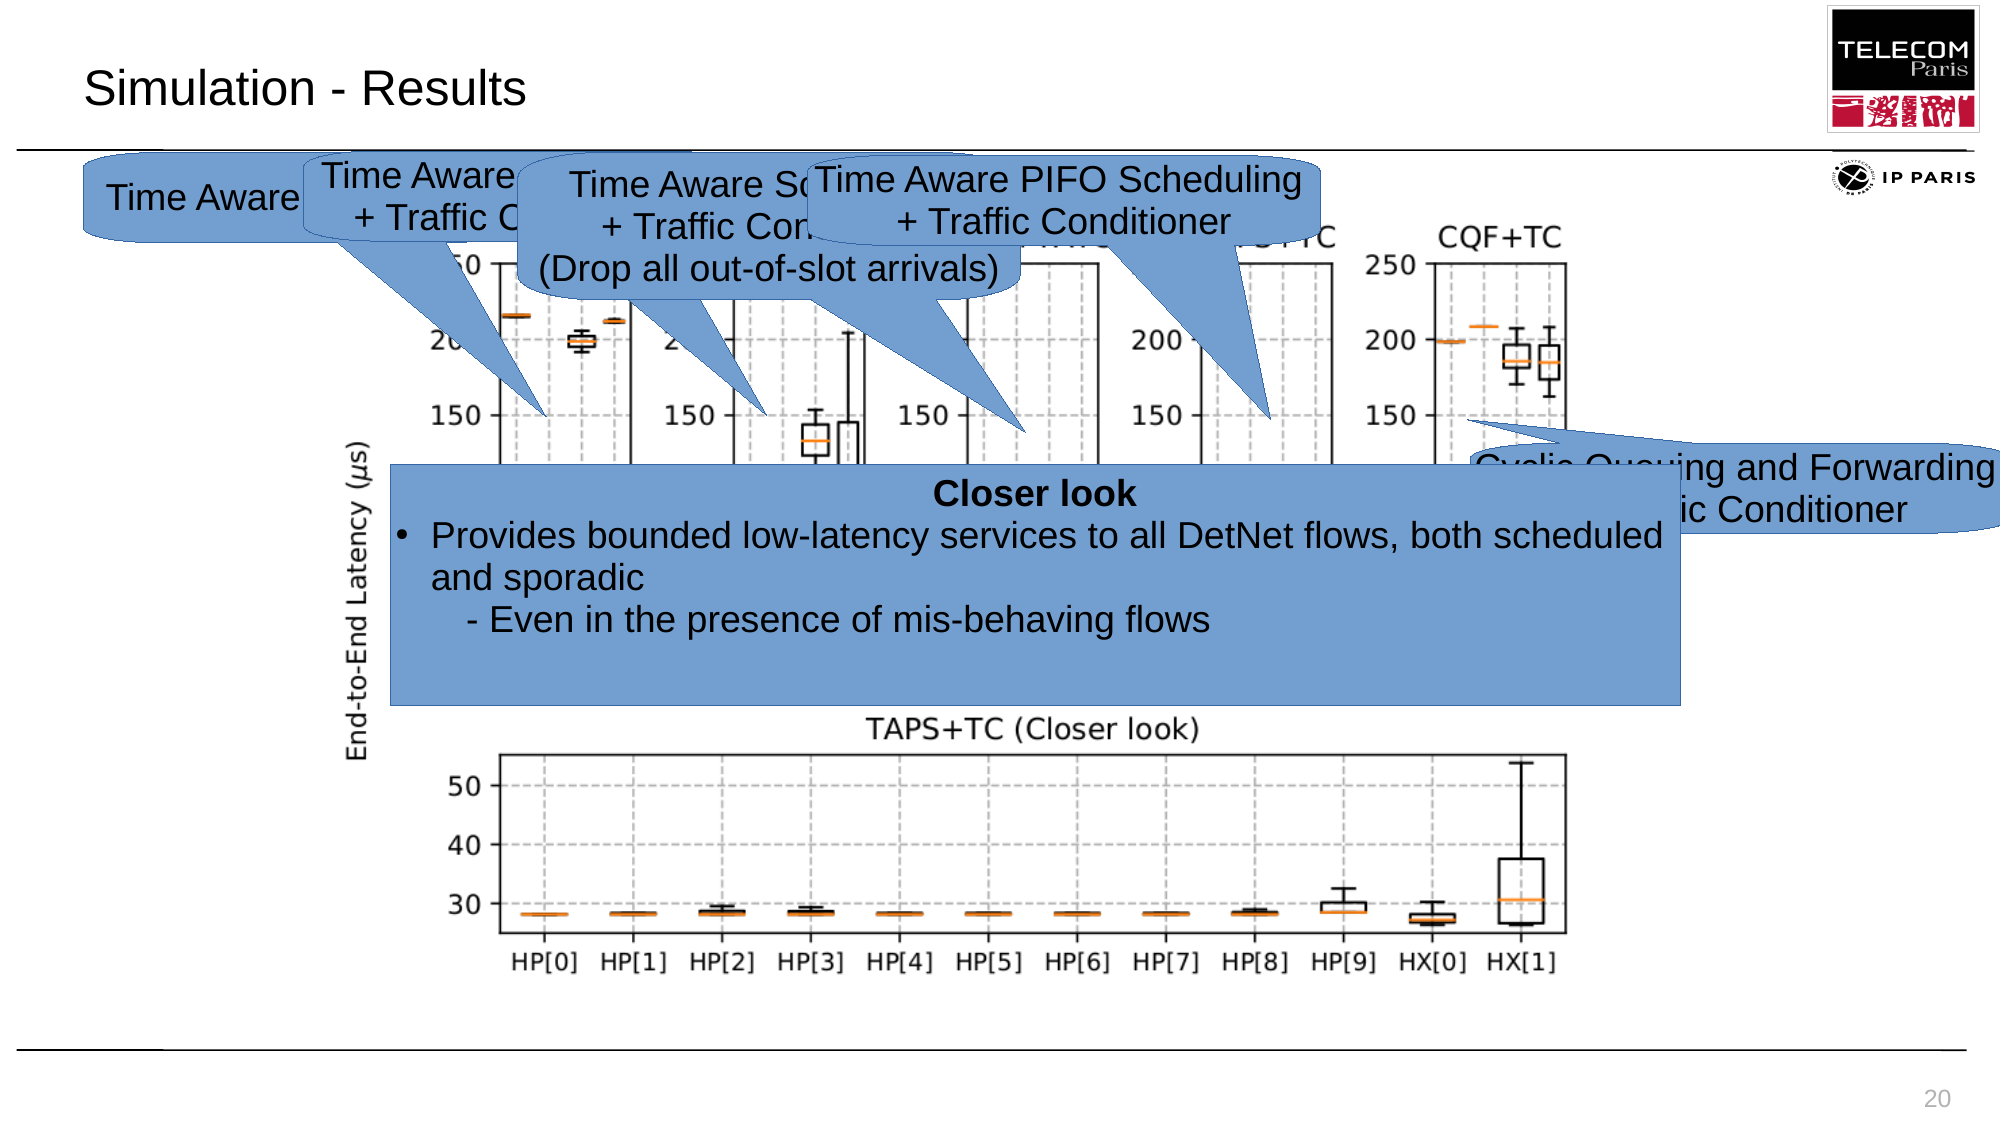

# Simulation - Results
Time Aware Scheduling
+ Traffic Conditioner
Time Aware Scheduling
Time Aware Scheduling
+ Traffic Conditioner
(Drop all out-of-slot arrivals)
Time Aware PIFO Scheduling
+ Traffic Conditioner
Cyclic Queuing and Forwarding
+ Traffic Conditioner
Closer look
Provides bounded low-latency services to all DetNet flows, both scheduled
and sporadic
- Even in the presence of mis-behaving flows